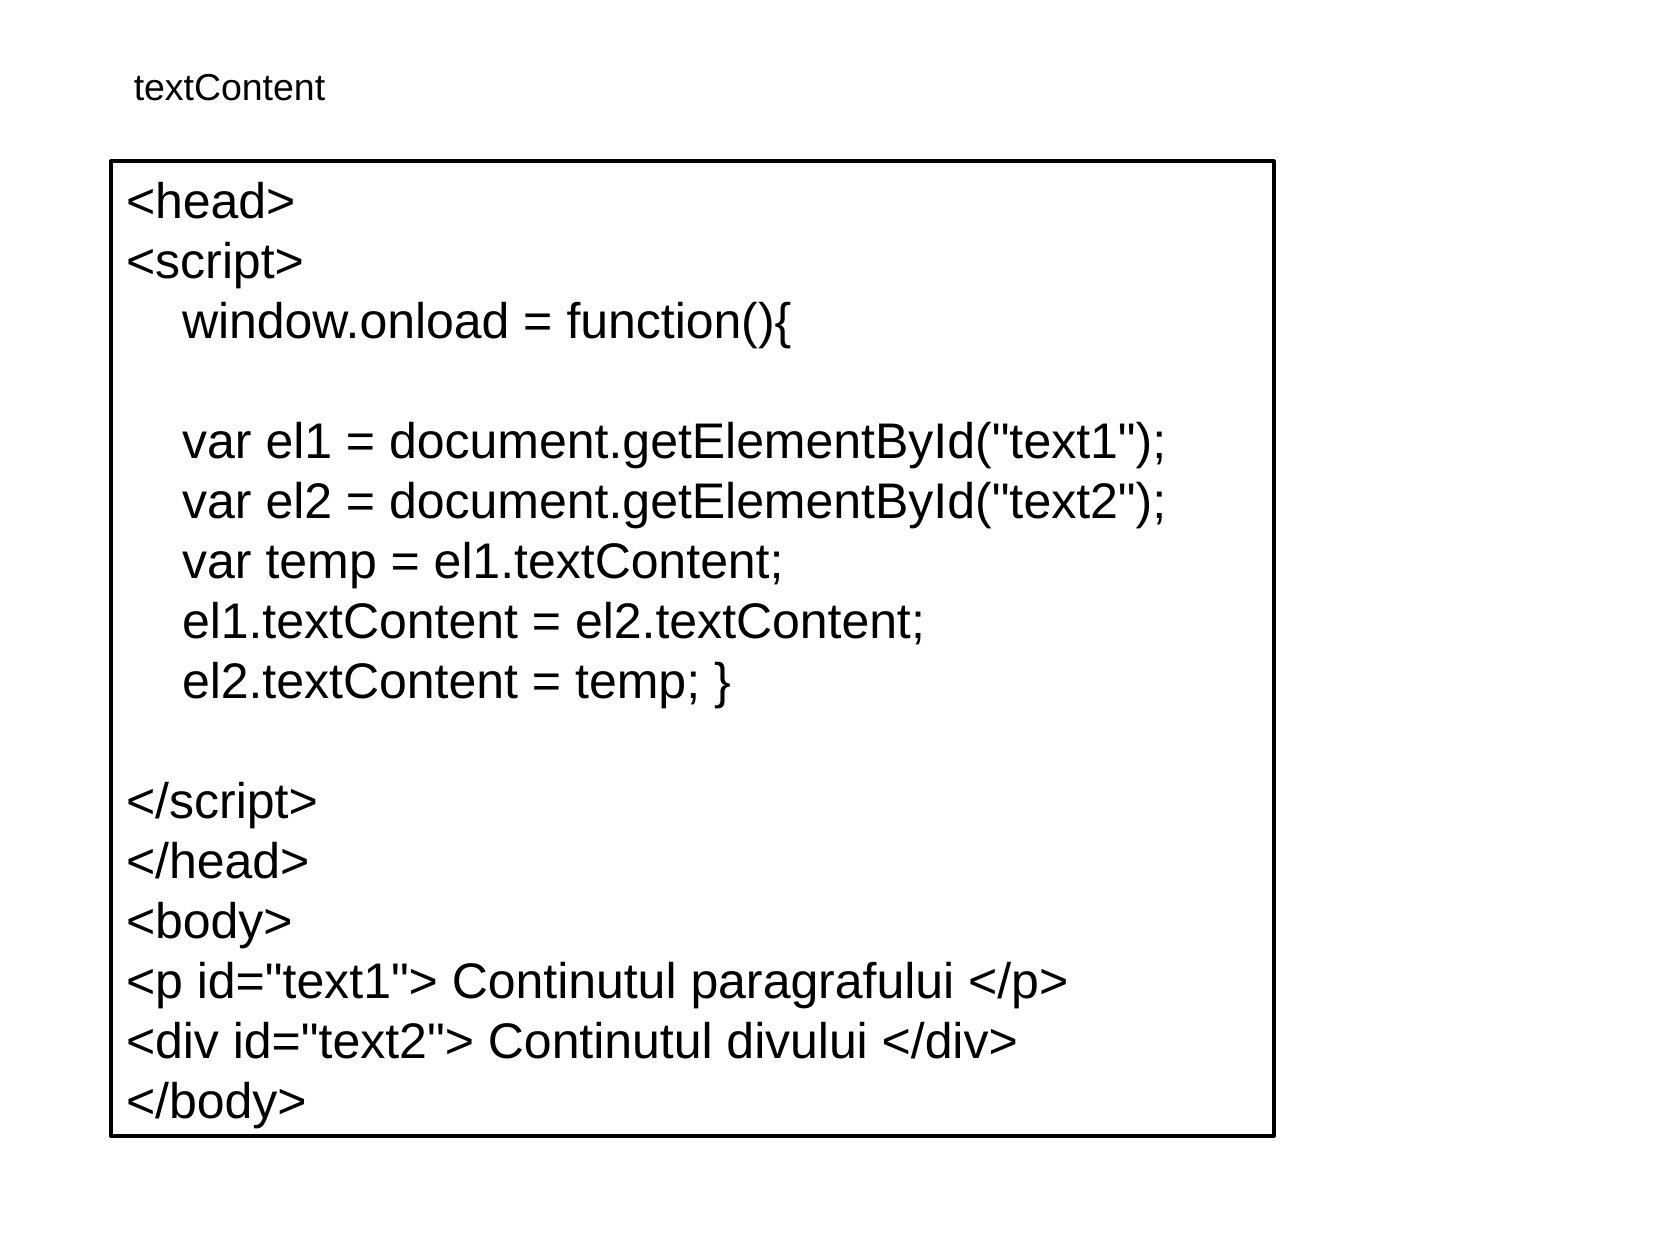

textContent
<head>
<script>
 window.onload = function(){
 var el1 = document.getElementById("text1");
 var el2 = document.getElementById("text2");
 var temp = el1.textContent;
 el1.textContent = el2.textContent;
 el2.textContent = temp; }
</script>
</head>
<body>
<p id="text1"> Continutul paragrafului </p>
<div id="text2"> Continutul divului </div>
</body>